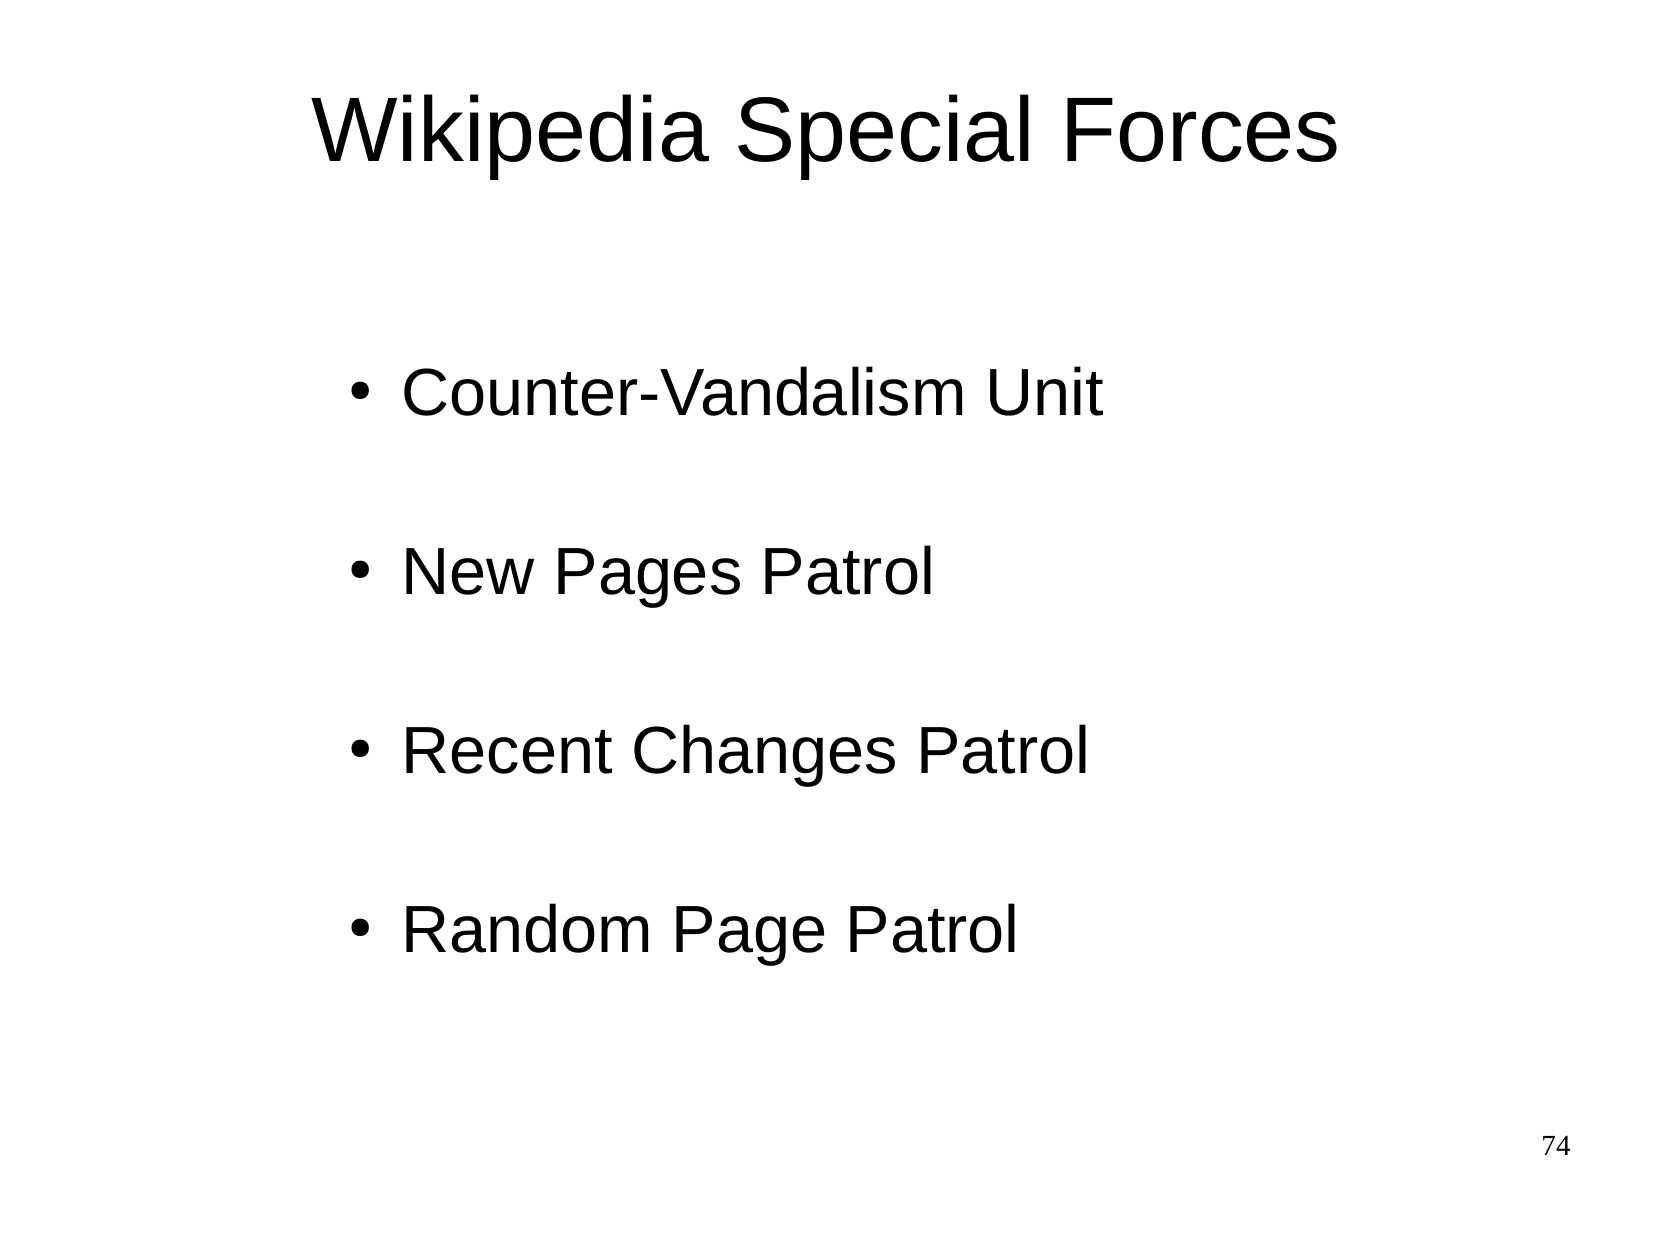

# Wikipedia Special Forces
Counter-Vandalism Unit
New Pages Patrol
Recent Changes Patrol
Random Page Patrol
74